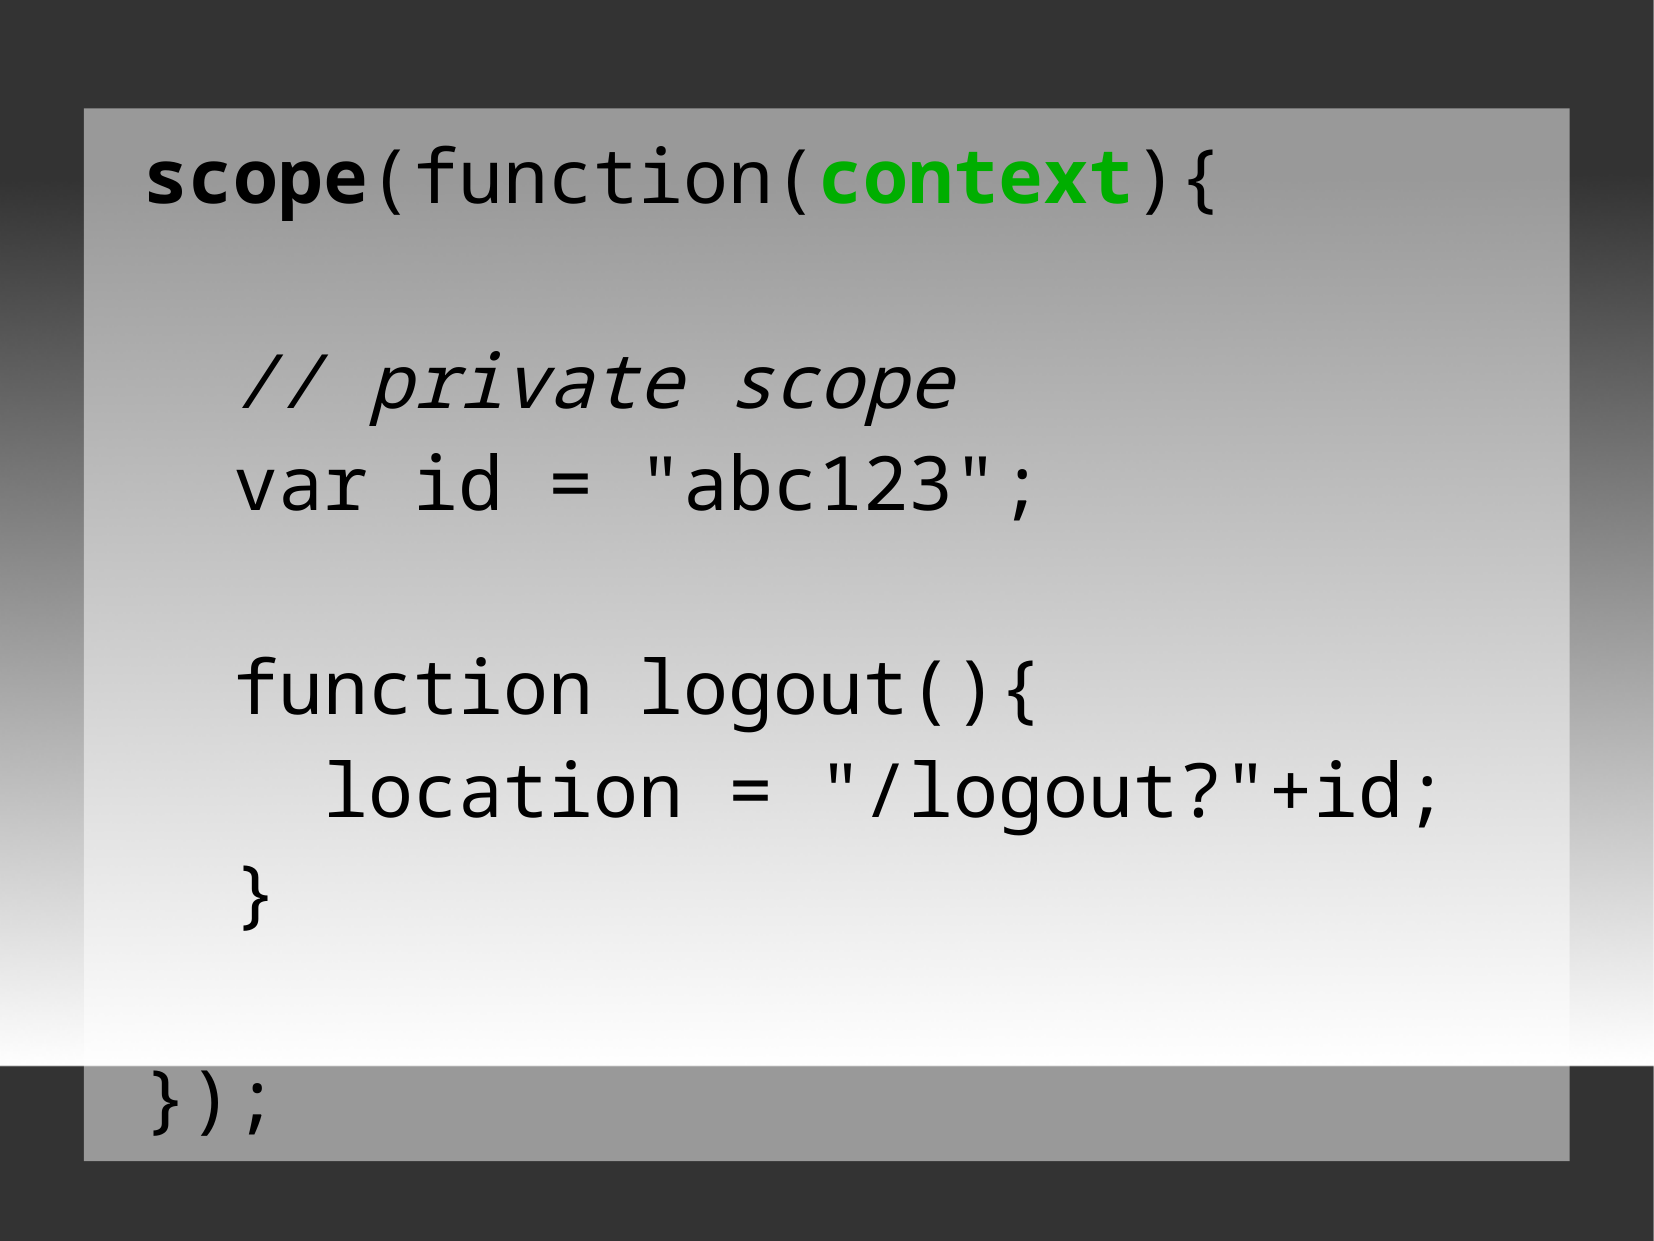

scope(function(context){
 // private scope
 var id = "abc123";
 function logout(){
 location = "/logout?"+id;
 }
});
#